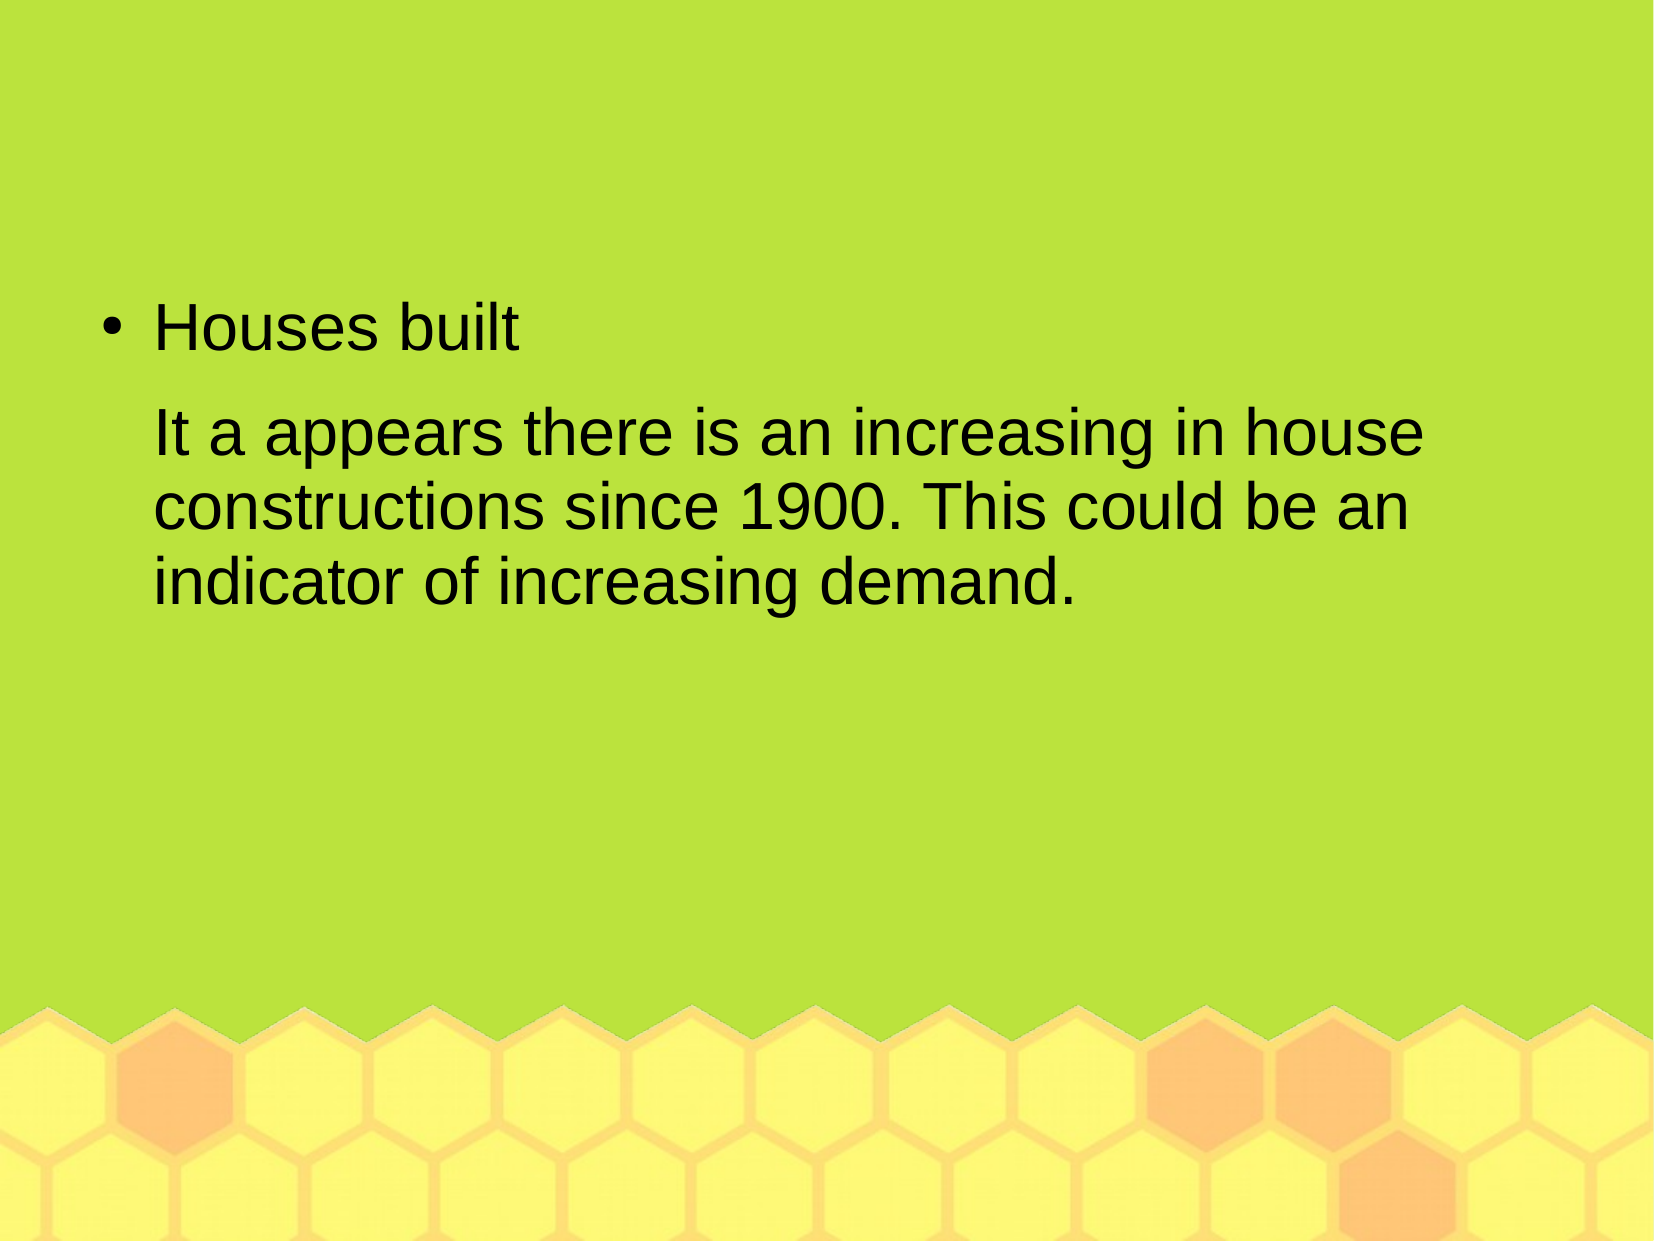

#
Houses built
It a appears there is an increasing in house constructions since 1900. This could be an indicator of increasing demand.